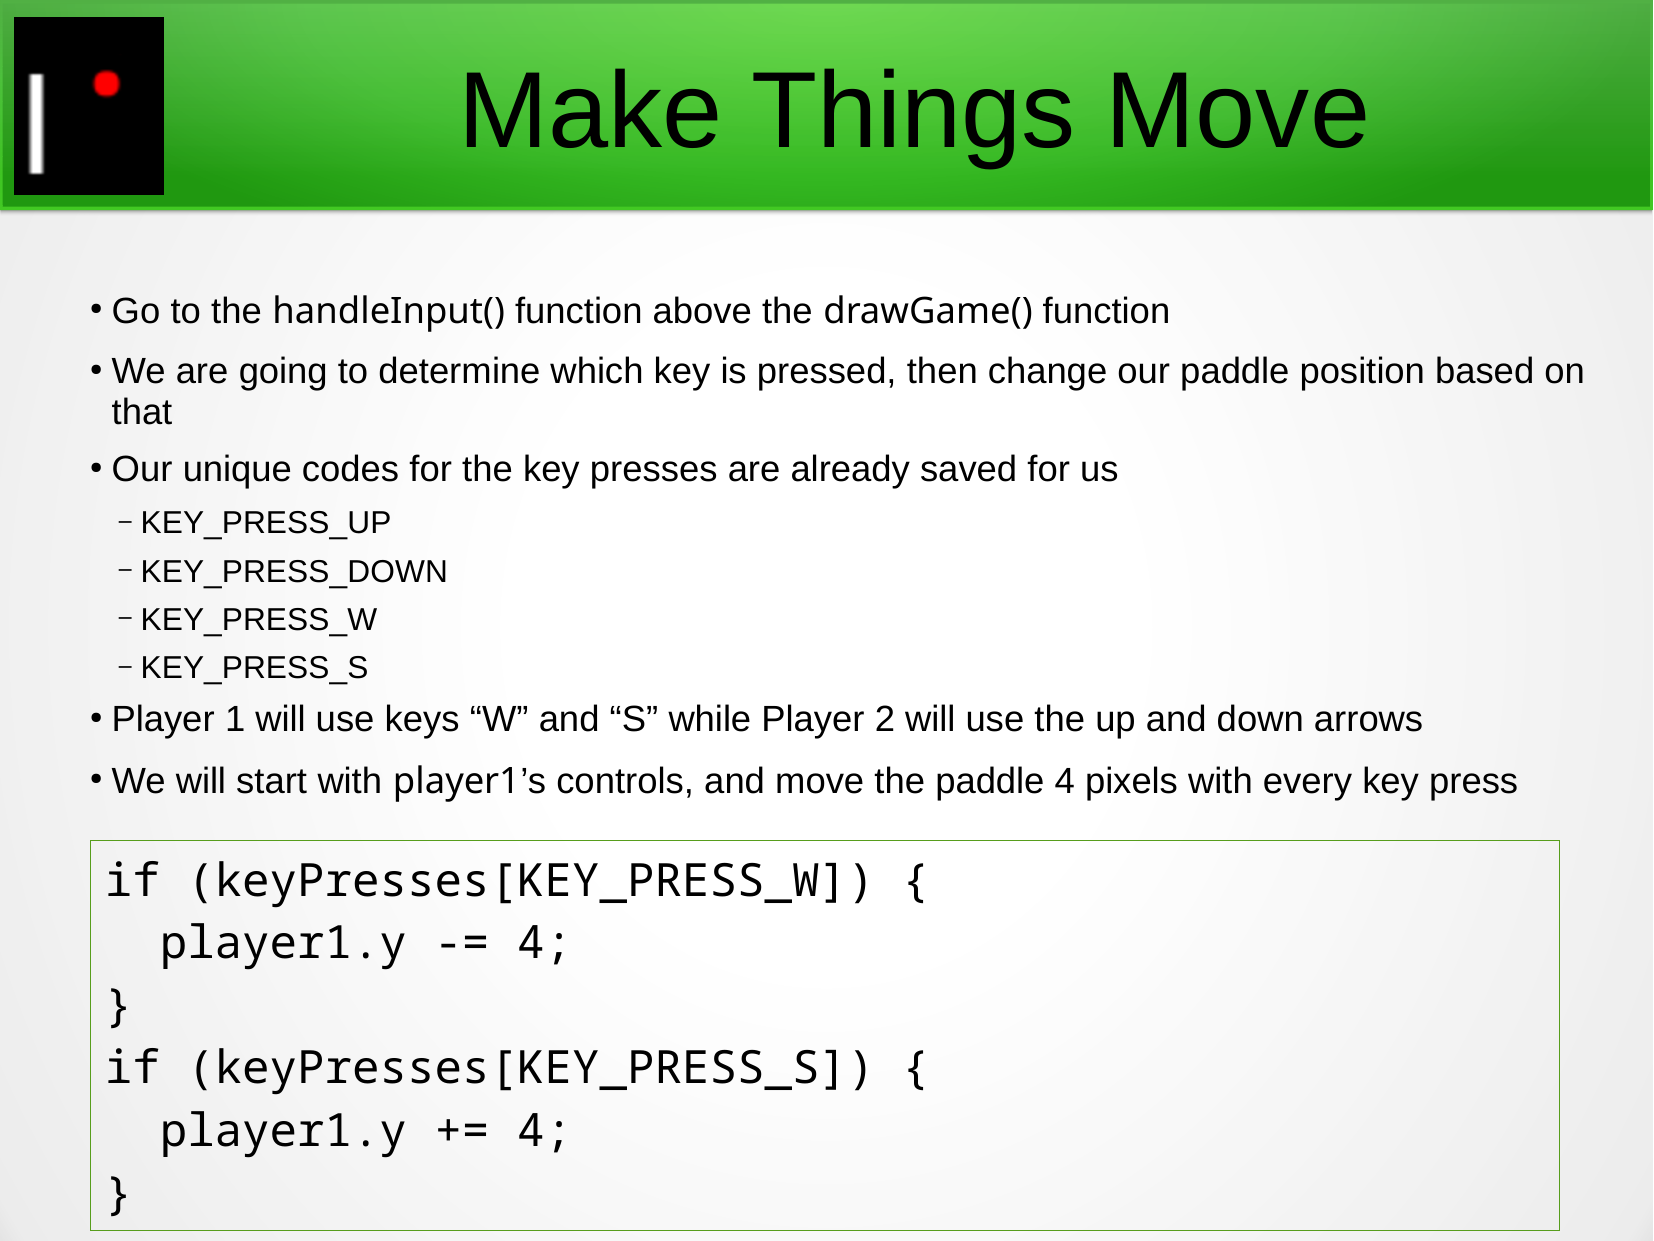

# Make Things Move
Go to the handleInput() function above the drawGame() function
We are going to determine which key is pressed, then change our paddle position based on that
Our unique codes for the key presses are already saved for us
KEY_PRESS_UP
KEY_PRESS_DOWN
KEY_PRESS_W
KEY_PRESS_S
Player 1 will use keys “W” and “S” while Player 2 will use the up and down arrows
We will start with player1’s controls, and move the paddle 4 pixels with every key press
if (keyPresses[KEY_PRESS_W]) {
 player1.y -= 4;
}
if (keyPresses[KEY_PRESS_S]) {
 player1.y += 4;
}